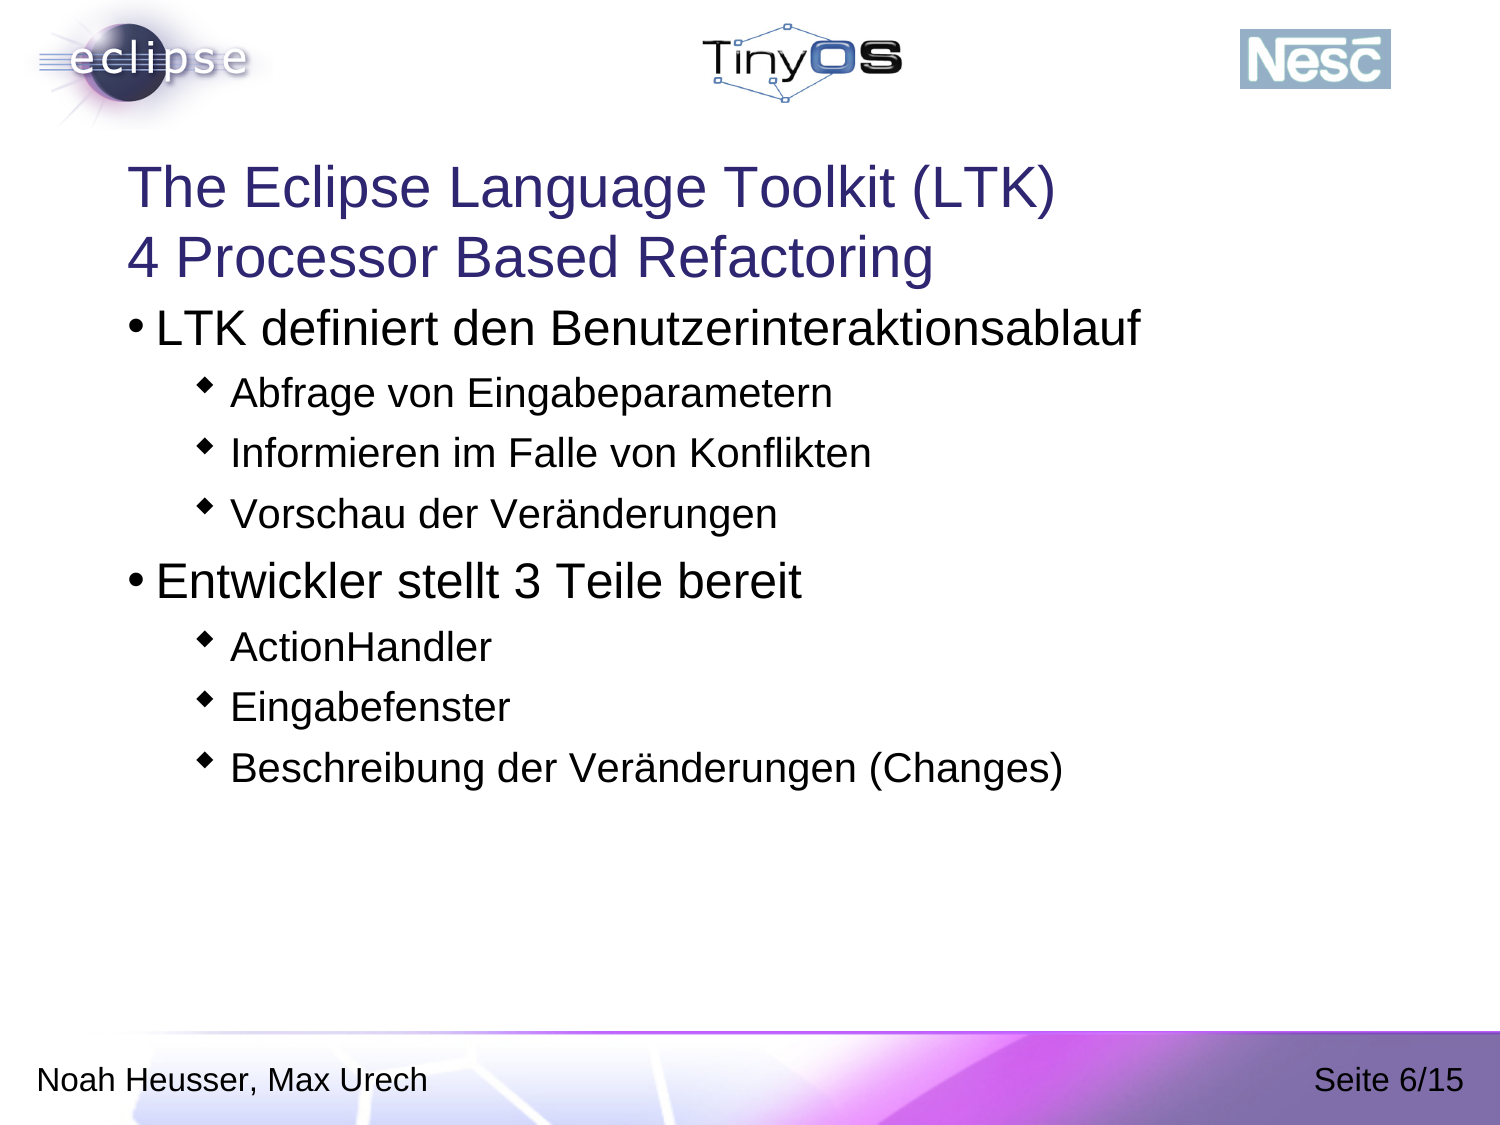

# The Eclipse Language Toolkit (LTK) 4 Processor Based Refactoring
LTK definiert den Benutzerinteraktionsablauf
Abfrage von Eingabeparametern
Informieren im Falle von Konflikten
Vorschau der Veränderungen
Entwickler stellt 3 Teile bereit
ActionHandler
Eingabefenster
Beschreibung der Veränderungen (Changes)